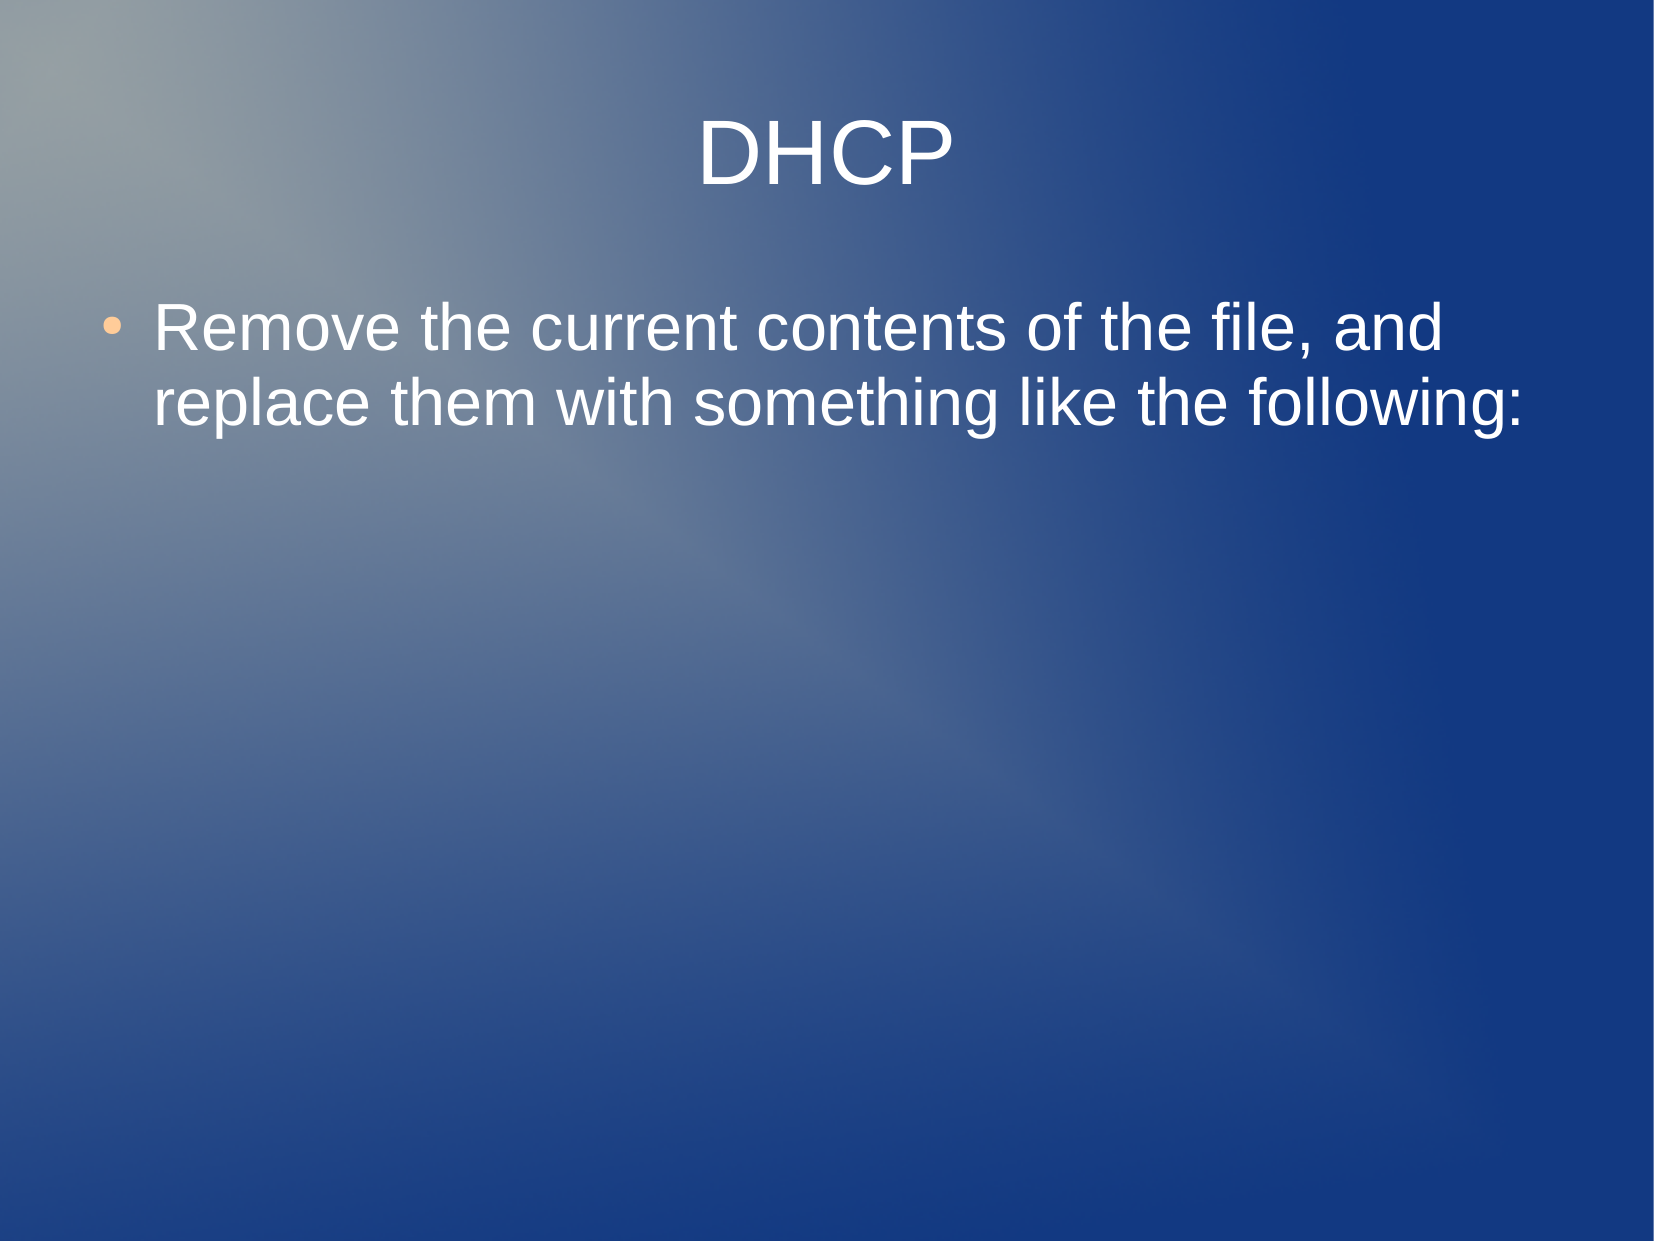

# DHCP
Remove the current contents of the file, and replace them with something like the following: